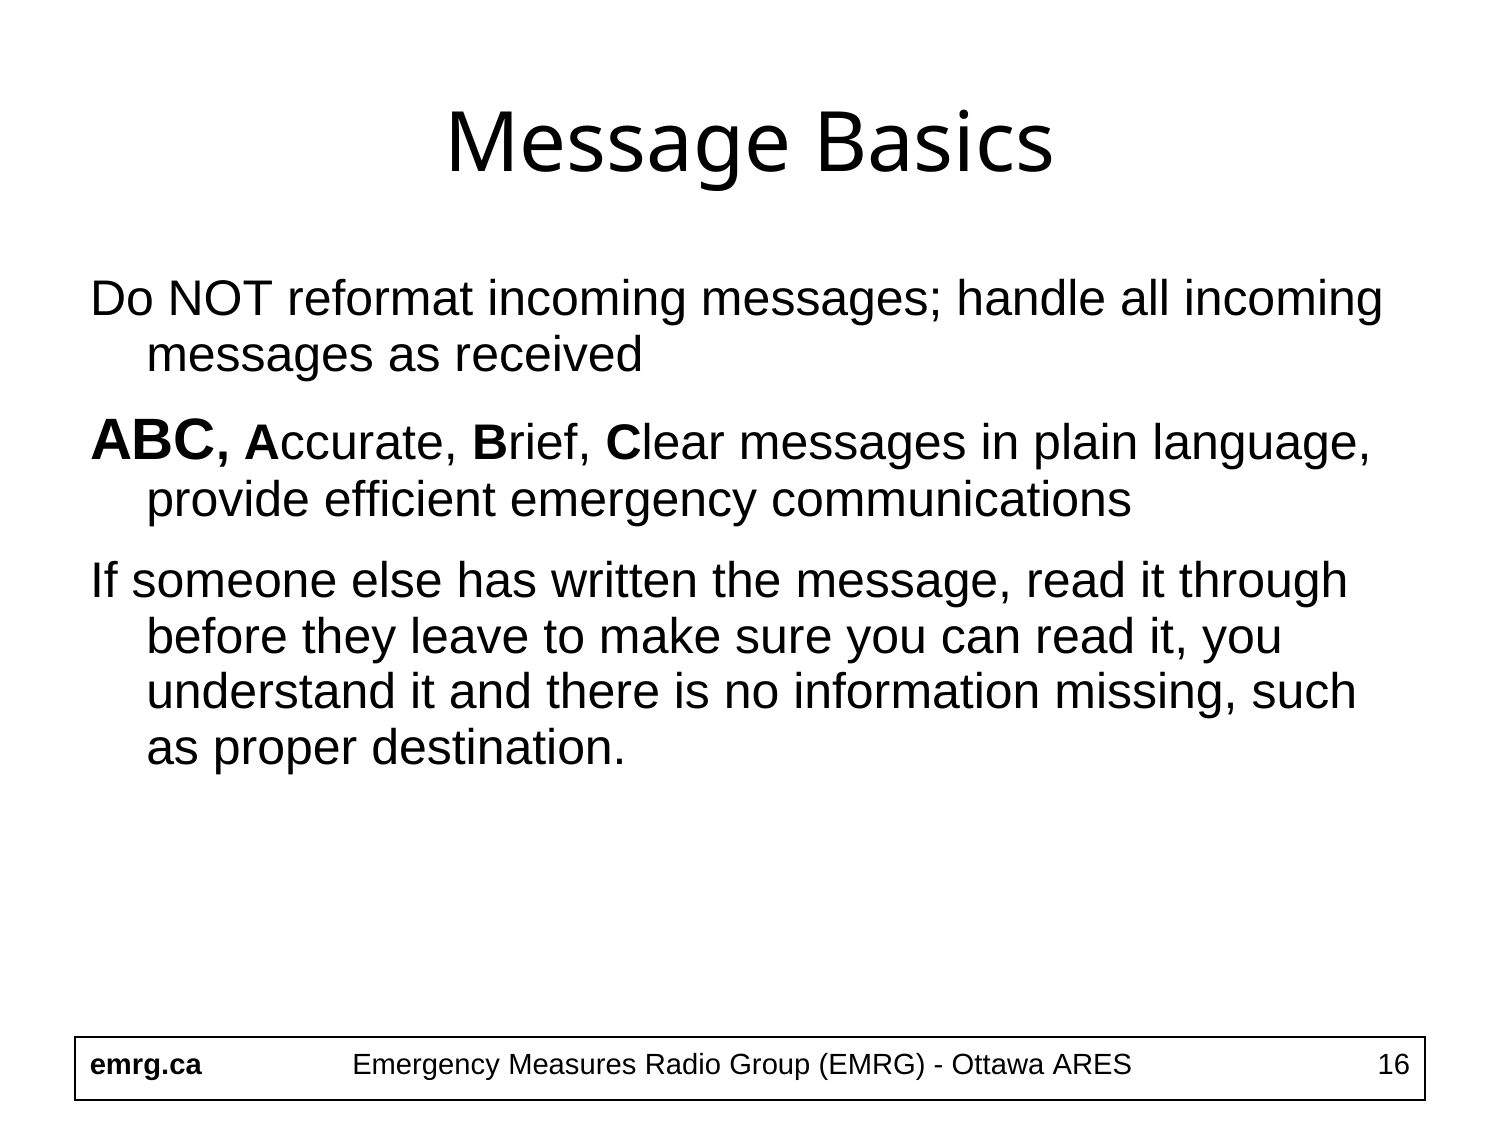

# Message Basics
Do NOT reformat incoming messages; handle all incoming messages as received
ABC, Accurate, Brief, Clear messages in plain language, provide efficient emergency communications
If someone else has written the message, read it through before they leave to make sure you can read it, you understand it and there is no information missing, such as proper destination.
Emergency Measures Radio Group (EMRG) - Ottawa ARES